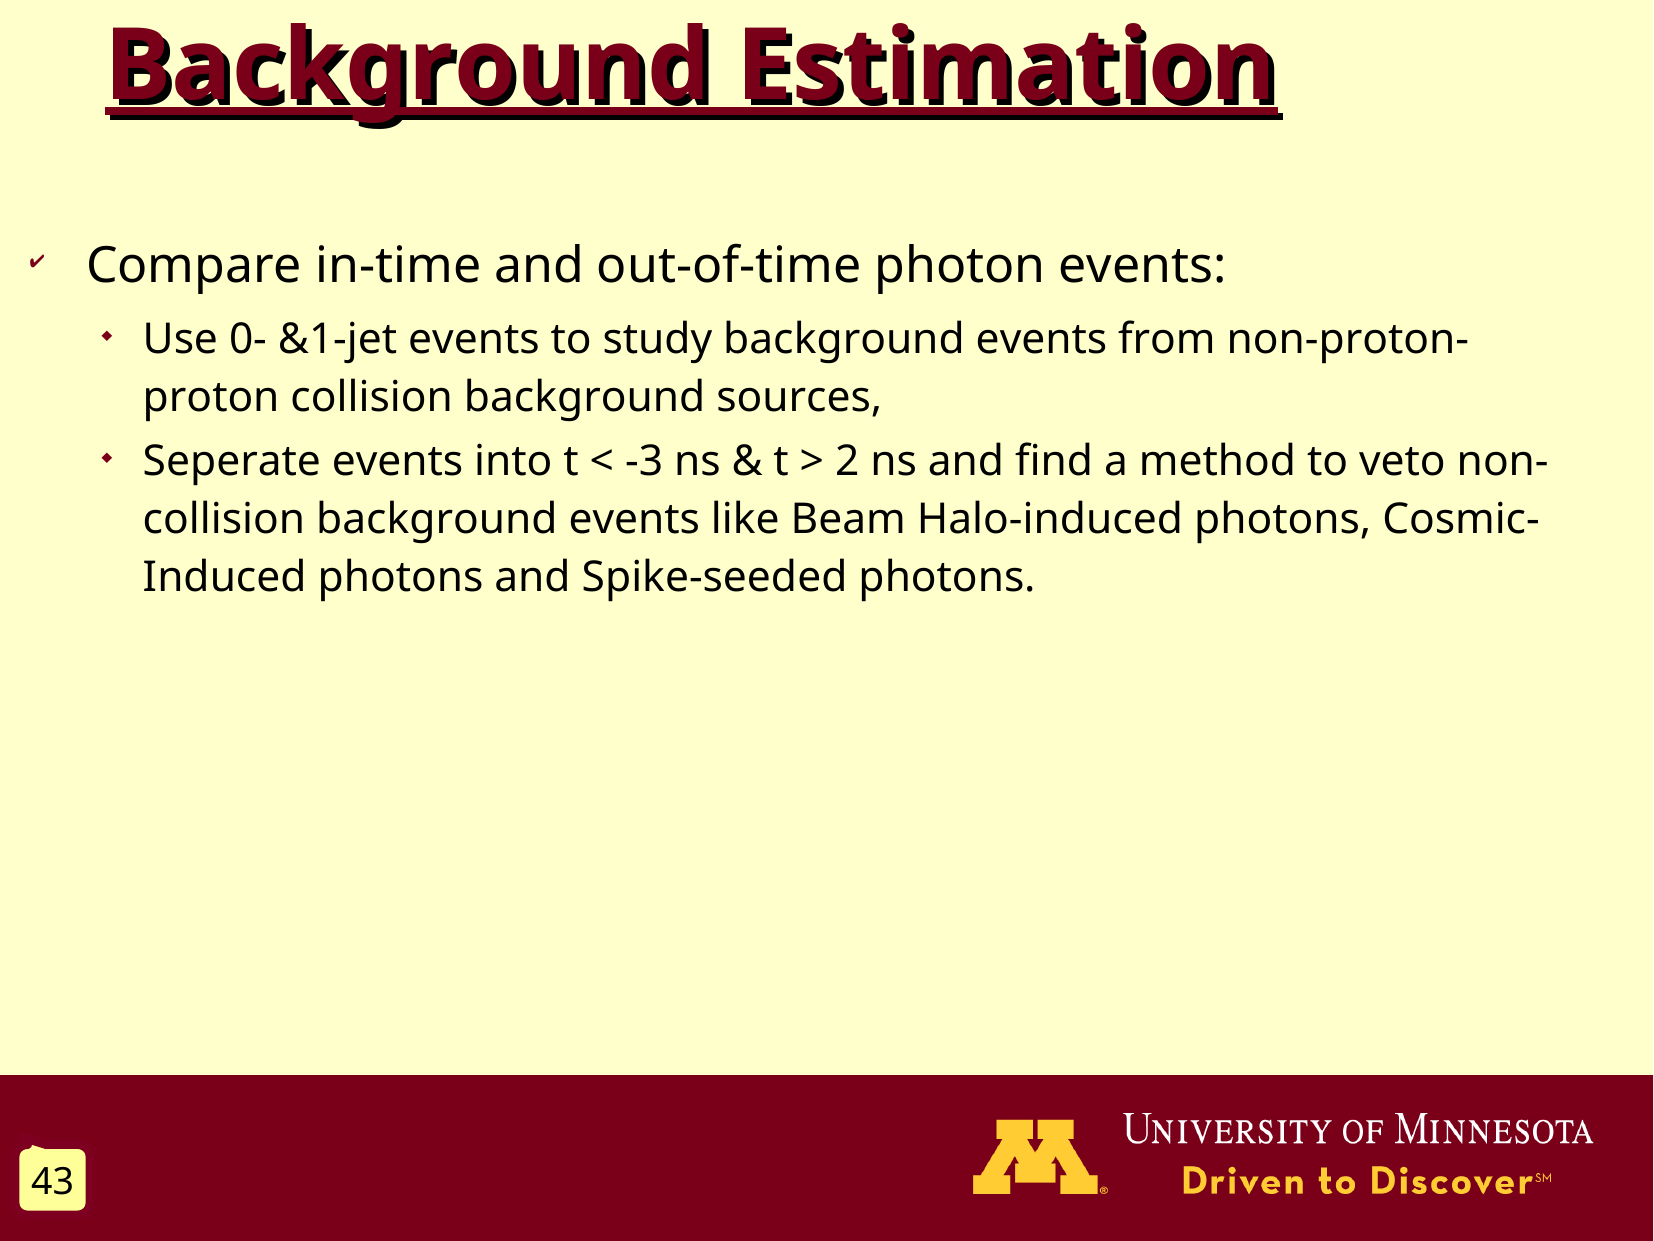

# Background Estimation
Compare in-time and out-of-time photon events:
Use 0- &1-jet events to study background events from non-proton-proton collision background sources,
Seperate events into t < -3 ns & t > 2 ns and find a method to veto non-collision background events like Beam Halo-induced photons, Cosmic-Induced photons and Spike-seeded photons.
43